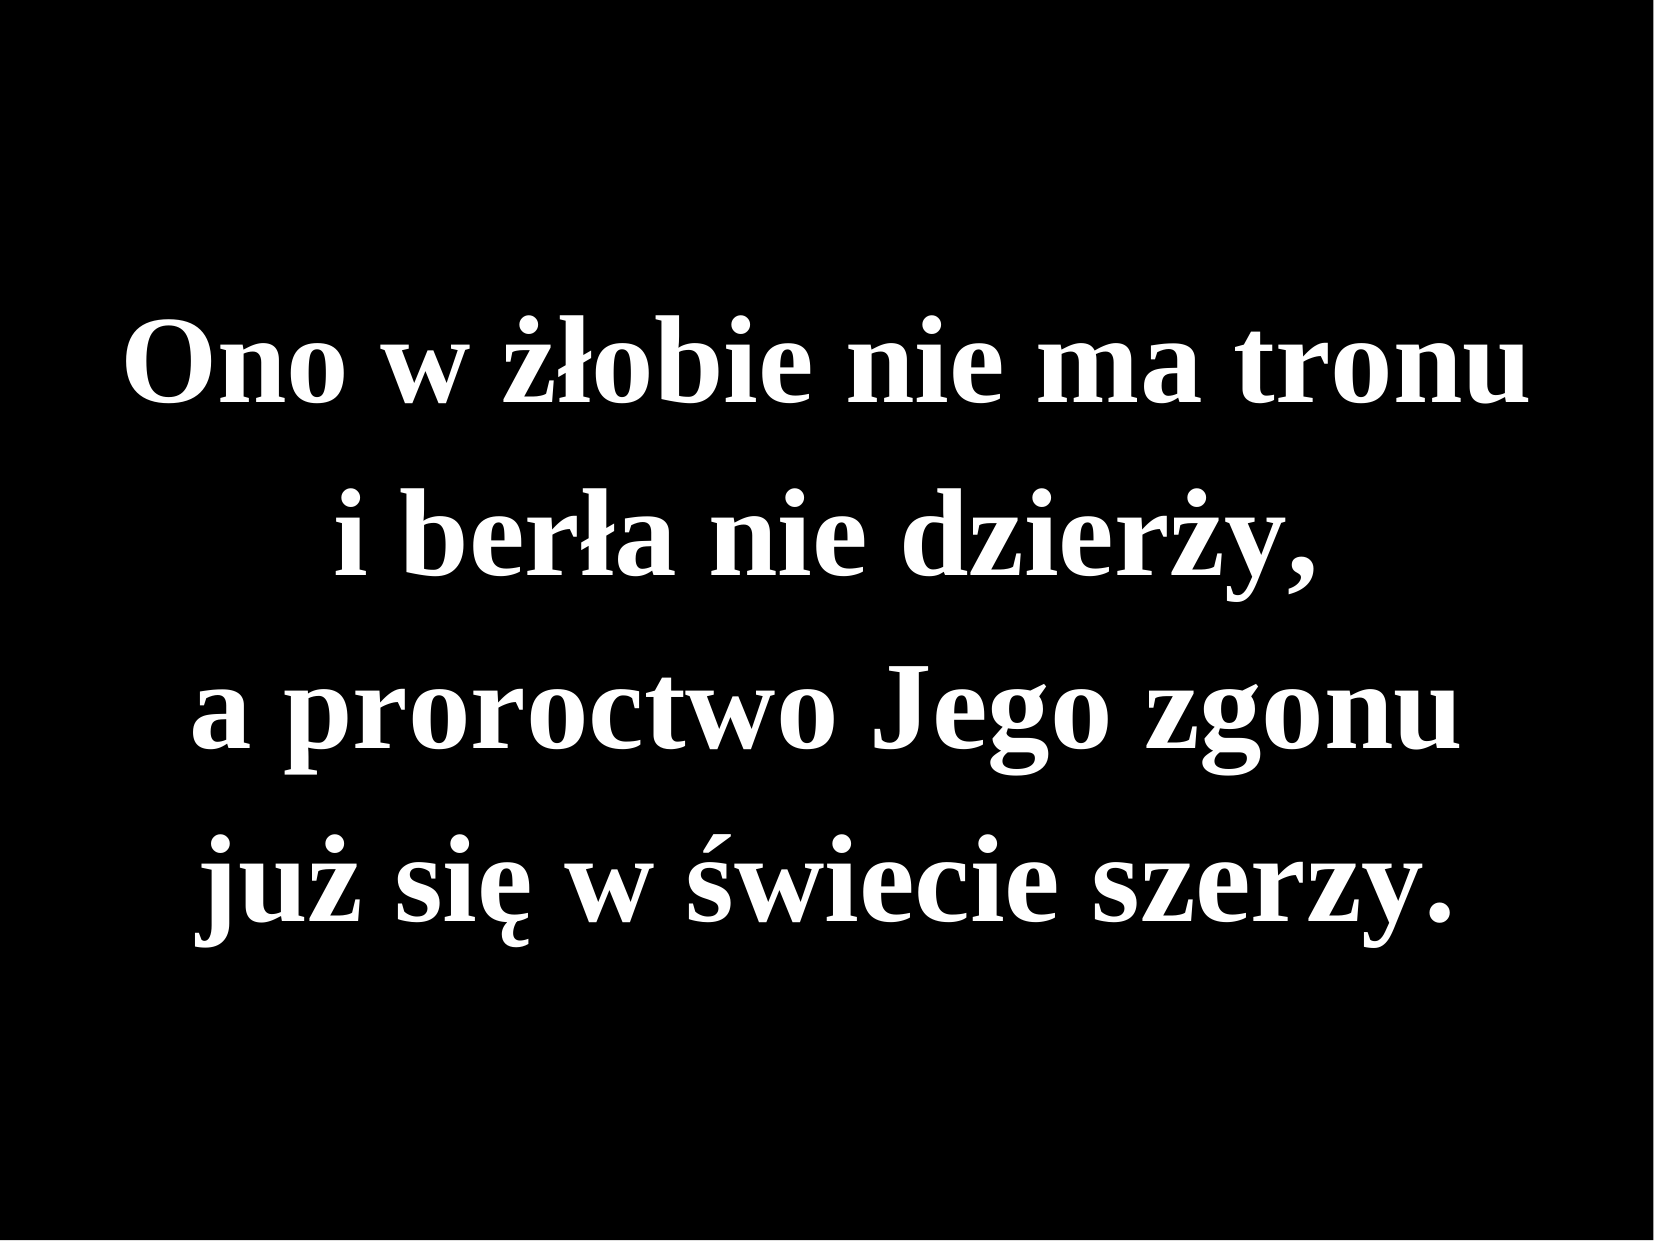

# Ono w żłobie nie ma tronu ppp i berła nie dzierży, ppp a proroctwo Jego zgonu ppp już się w świecie szerzy.